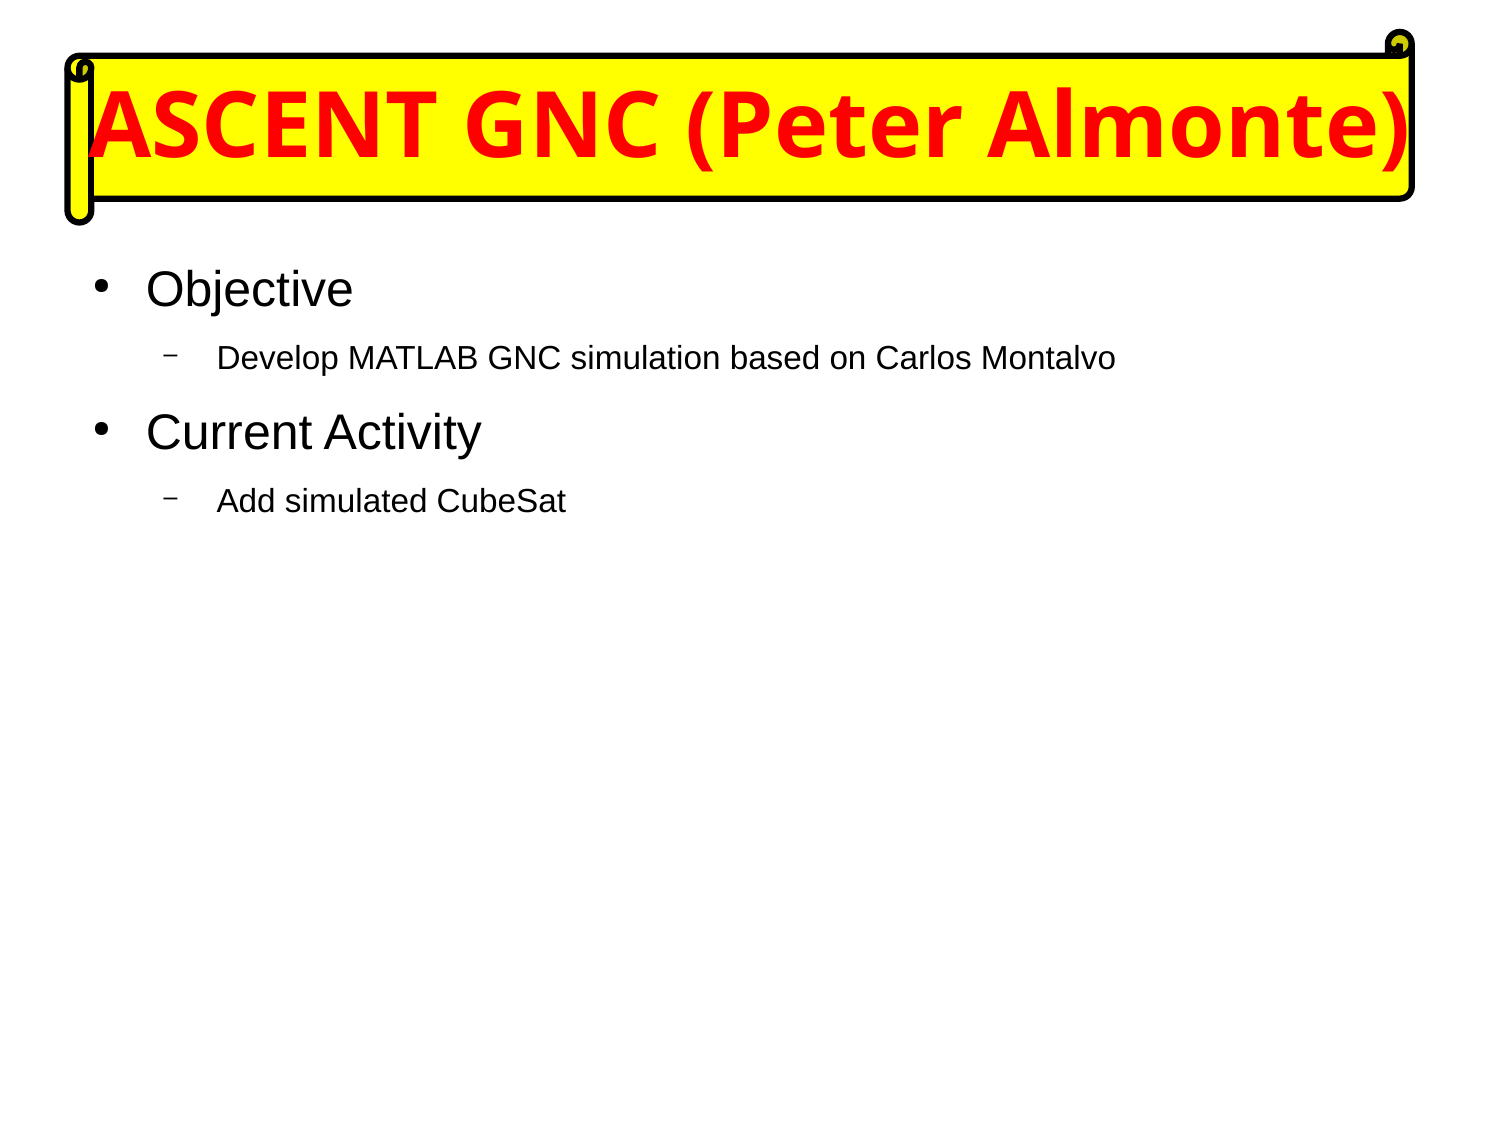

ASCENT GNC (Peter Almonte)
# Objective
Develop MATLAB GNC simulation based on Carlos Montalvo
Current Activity
Add simulated CubeSat